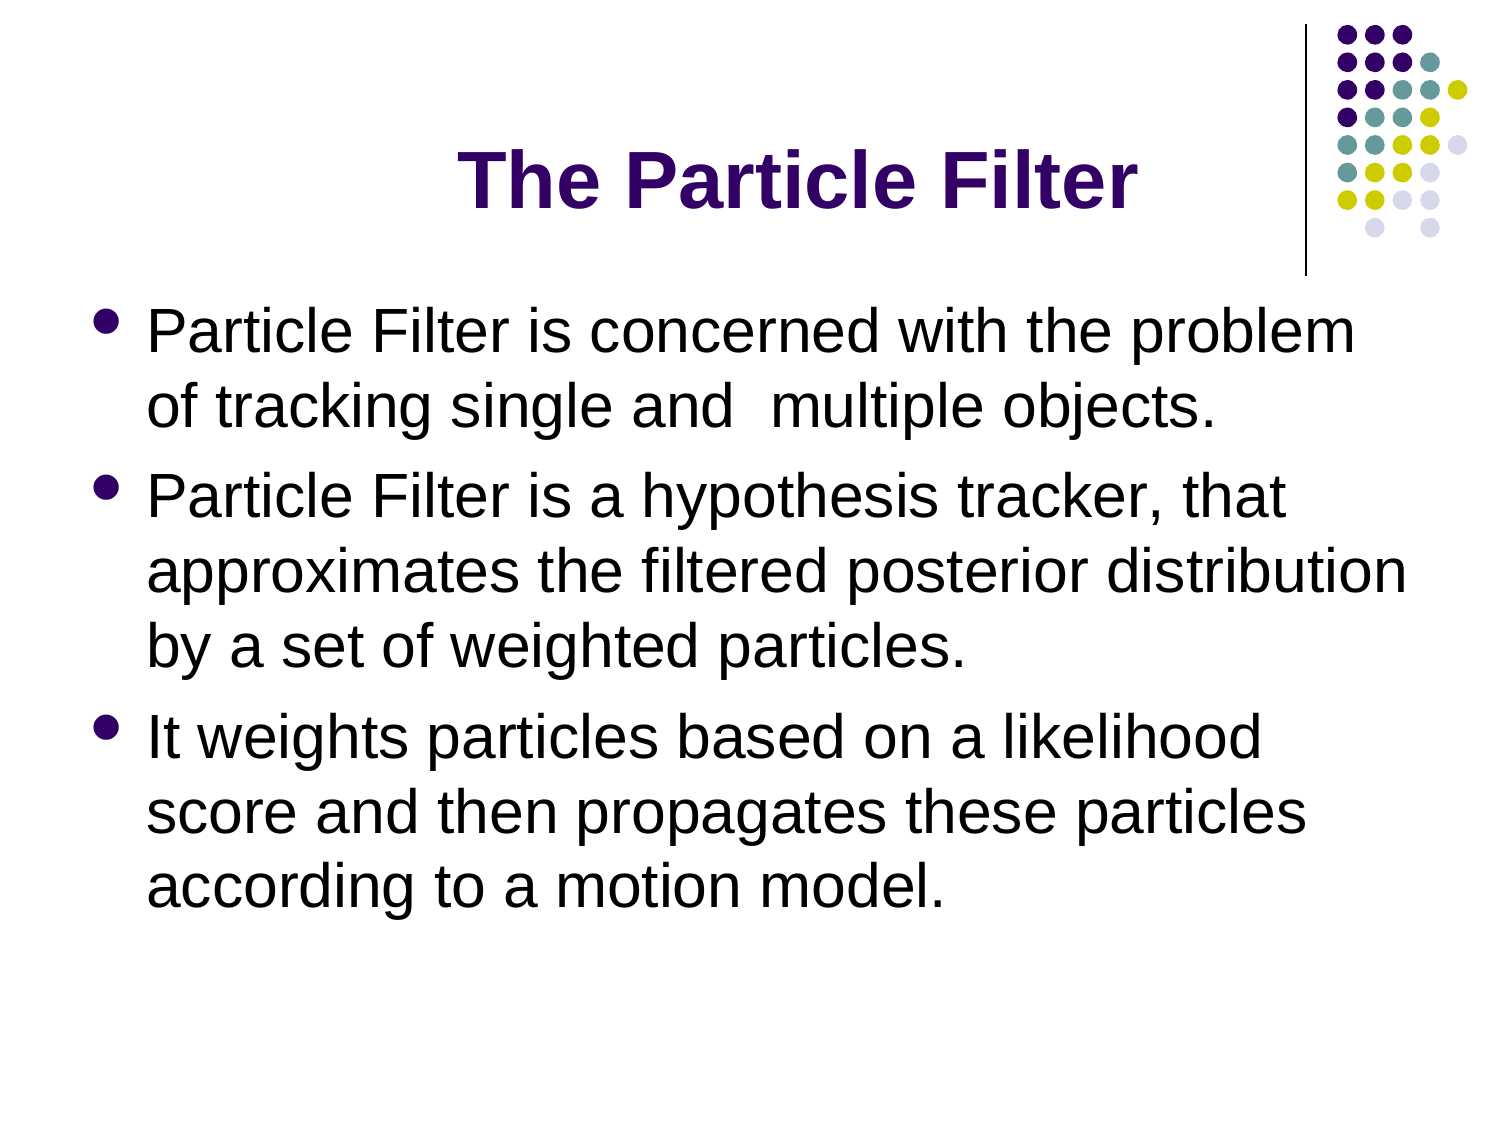

# The Particle Filter
Particle Filter is concerned with the problem of tracking single and multiple objects.
Particle Filter is a hypothesis tracker, that approximates the filtered posterior distribution by a set of weighted particles.
It weights particles based on a likelihood score and then propagates these particles according to a motion model.